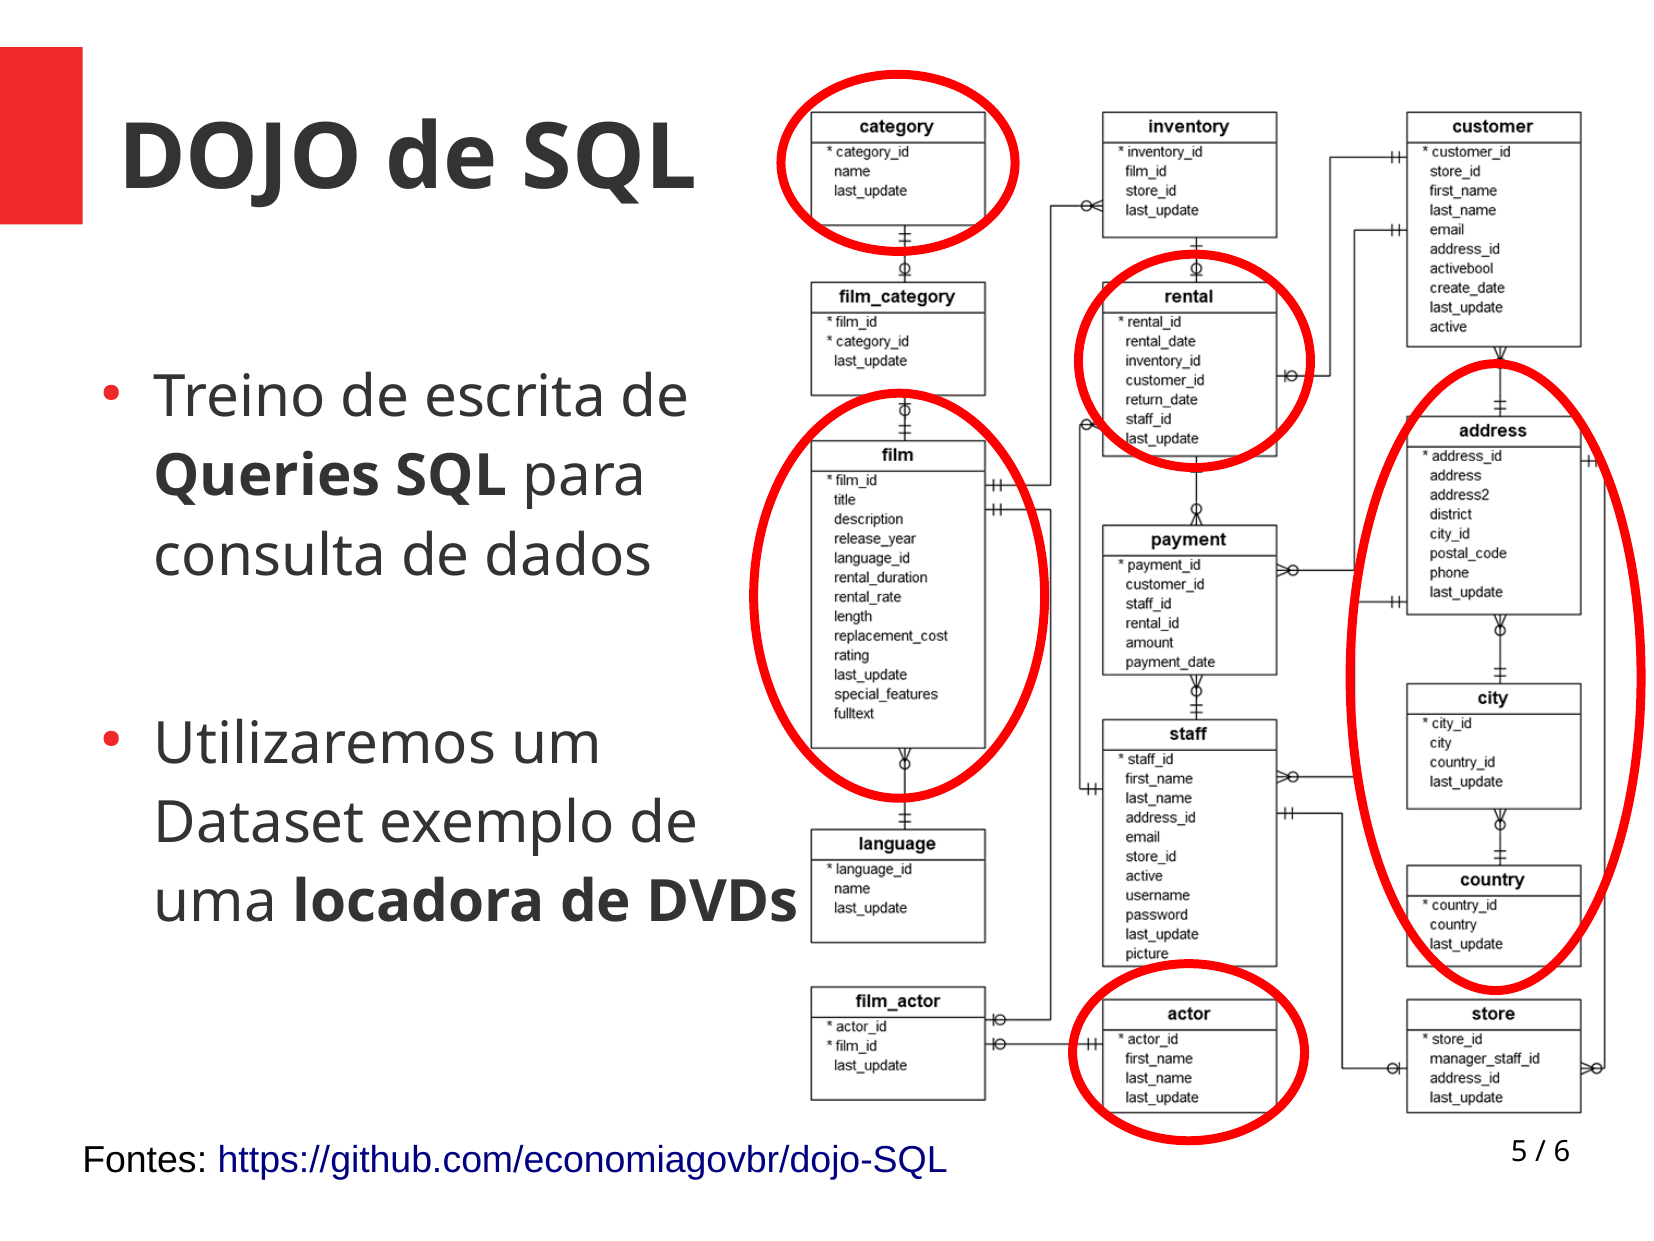

# DOJO de SQL
Treino de escrita de Queries SQL para consulta de dados
Utilizaremos um Dataset exemplo de uma locadora de DVDs
5
Fontes: https://github.com/economiagovbr/dojo-SQL